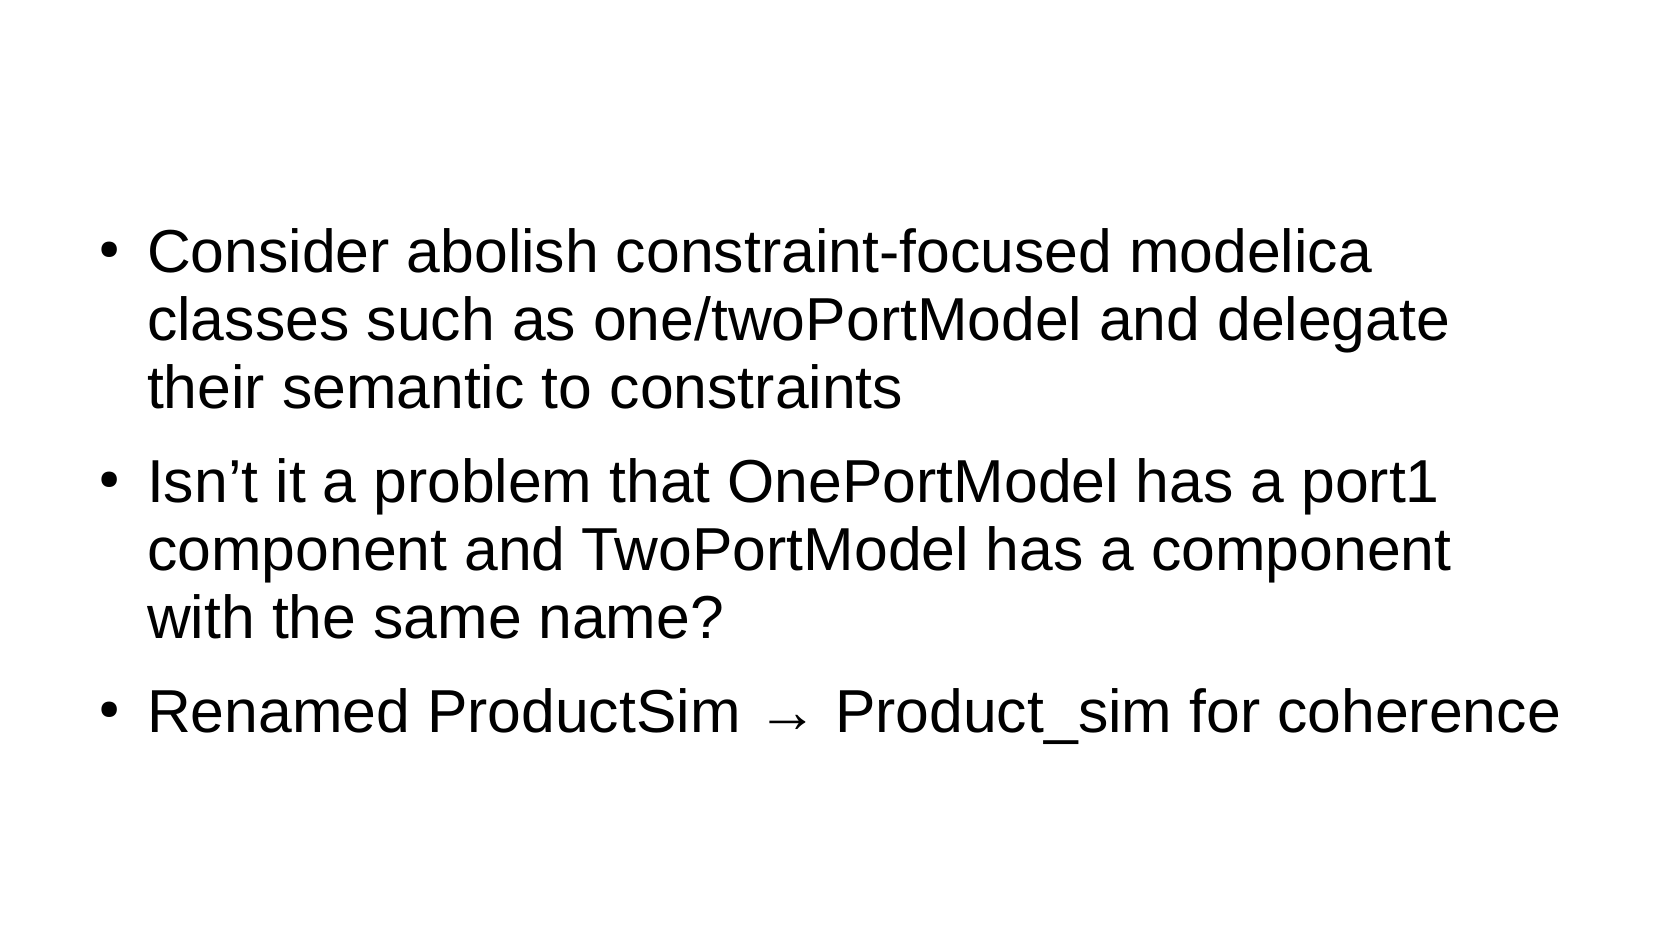

#
Consider abolish constraint-focused modelica classes such as one/twoPortModel and delegate their semantic to constraints
Isn’t it a problem that OnePortModel has a port1 component and TwoPortModel has a component with the same name?
Renamed ProductSim → Product_sim for coherence